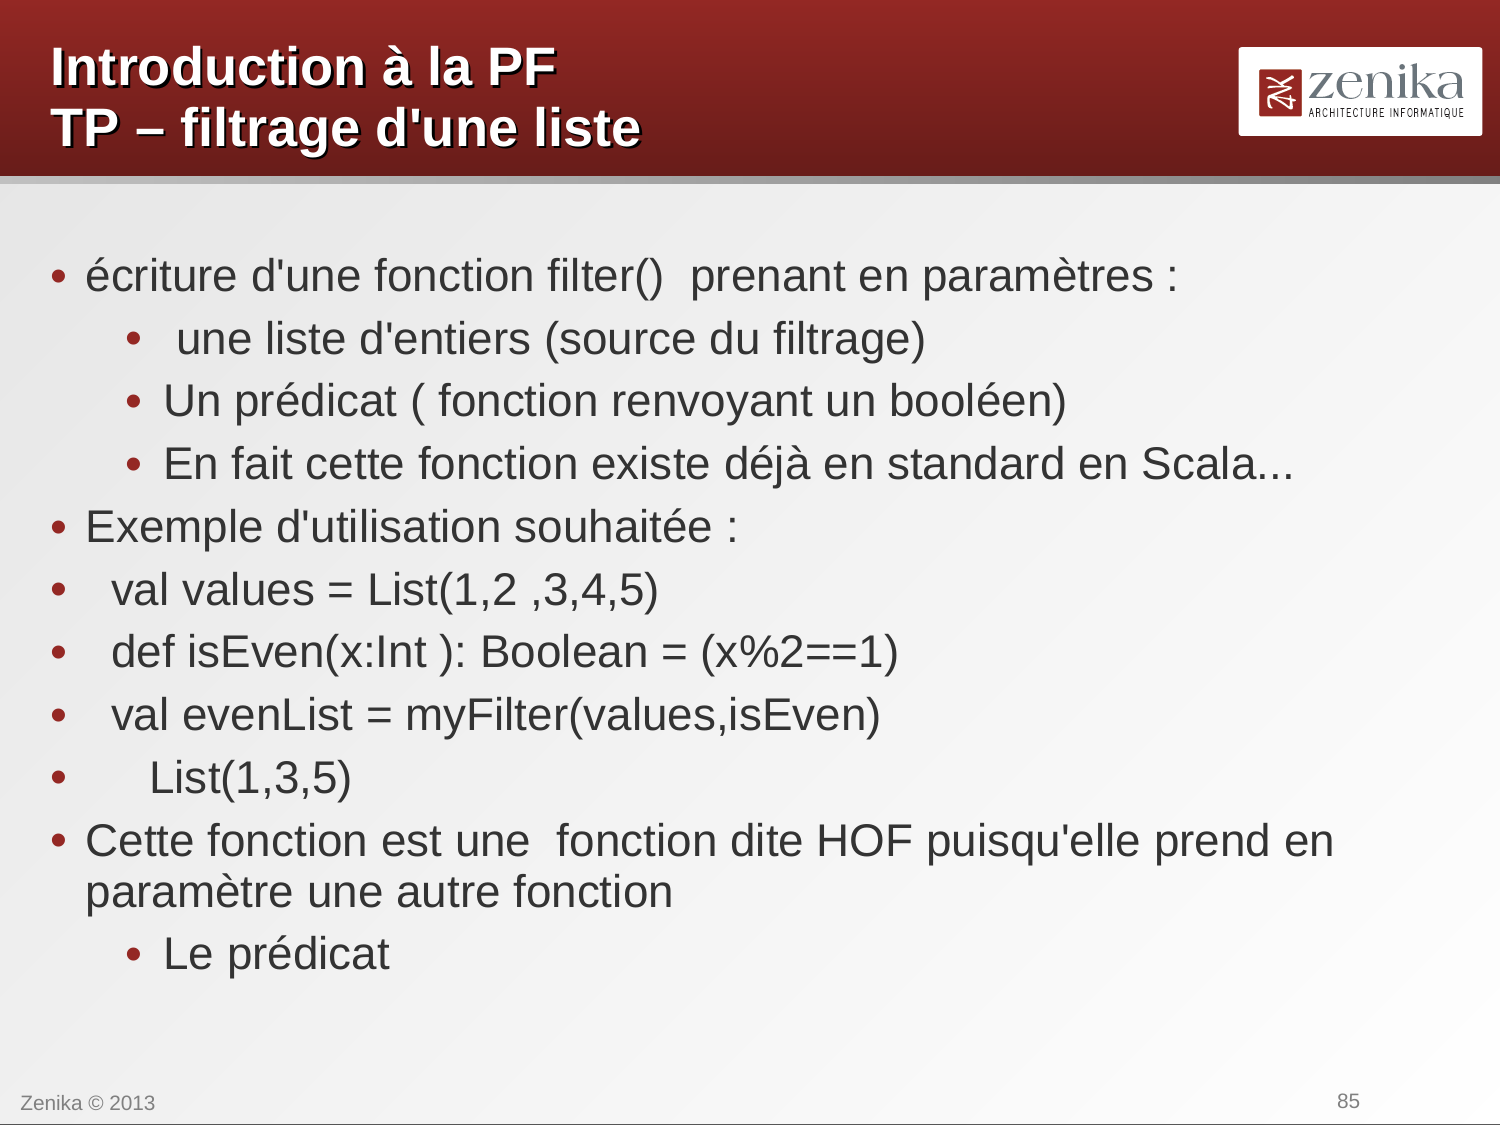

# Introduction à la PF TP – filtrage d'une liste
écriture d'une fonction filter() prenant en paramètres :
 une liste d'entiers (source du filtrage)
Un prédicat ( fonction renvoyant un booléen)
En fait cette fonction existe déjà en standard en Scala...
Exemple d'utilisation souhaitée :
 val values = List(1,2 ,3,4,5)
 def isEven(x:Int ): Boolean = (x%2==1)
 val evenList = myFilter(values,isEven)
 List(1,3,5)
Cette fonction est une fonction dite HOF puisqu'elle prend en paramètre une autre fonction
Le prédicat